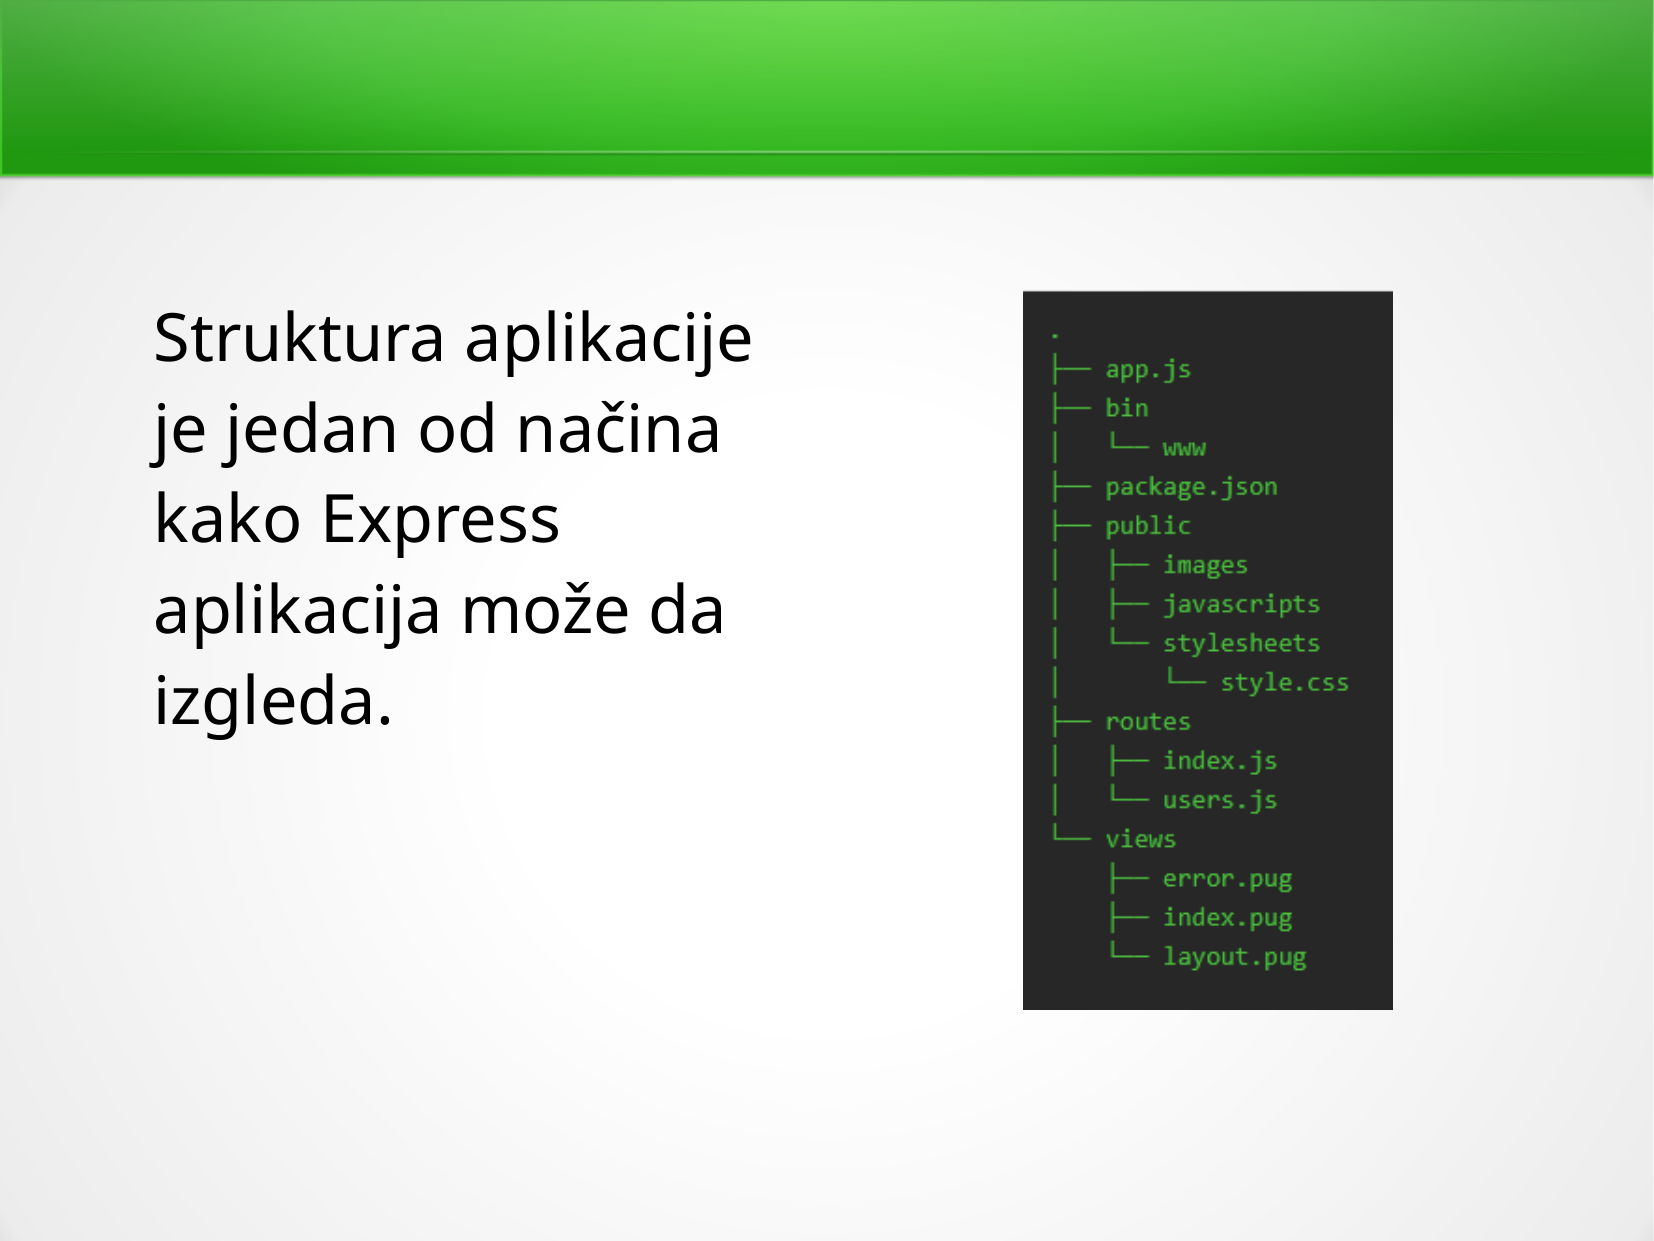

# Struktura aplikacije je jedan od načina kako Express aplikacija može da izgleda.